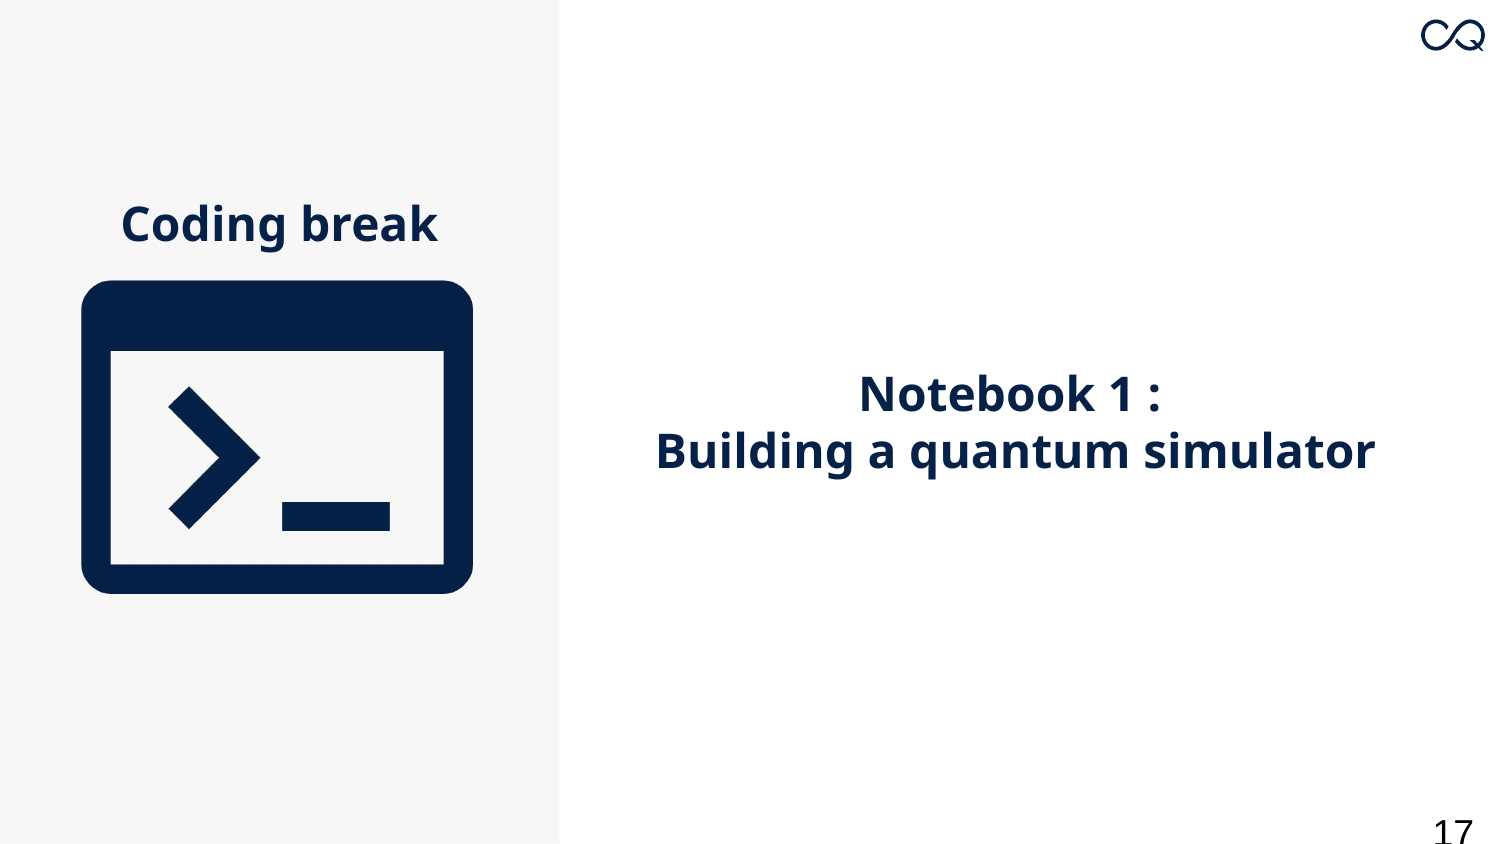

Coding break
# Notebook 1 : Building a quantum simulator